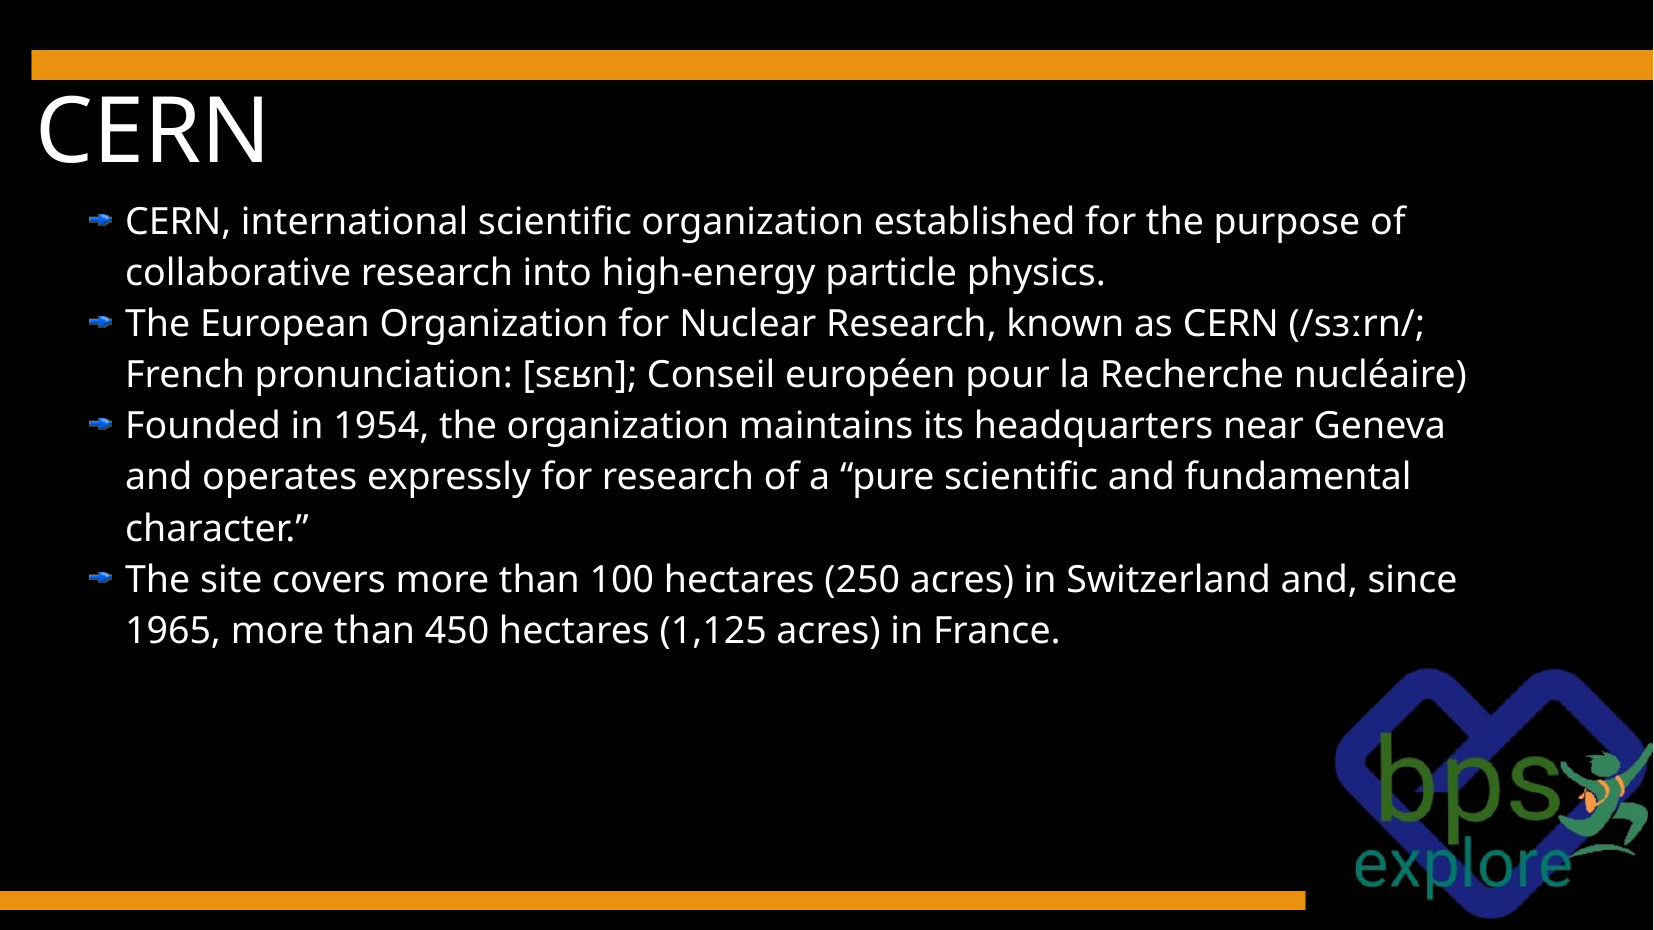

#
CERN
CERN, international scientific organization established for the purpose of collaborative research into high-energy particle physics.
The European Organization for Nuclear Research, known as CERN (/sɜːrn/; French pronunciation: [sɛʁn]; Conseil européen pour la Recherche nucléaire)
Founded in 1954, the organization maintains its headquarters near Geneva and operates expressly for research of a “pure scientific and fundamental character.”
The site covers more than 100 hectares (250 acres) in Switzerland and, since 1965, more than 450 hectares (1,125 acres) in France.